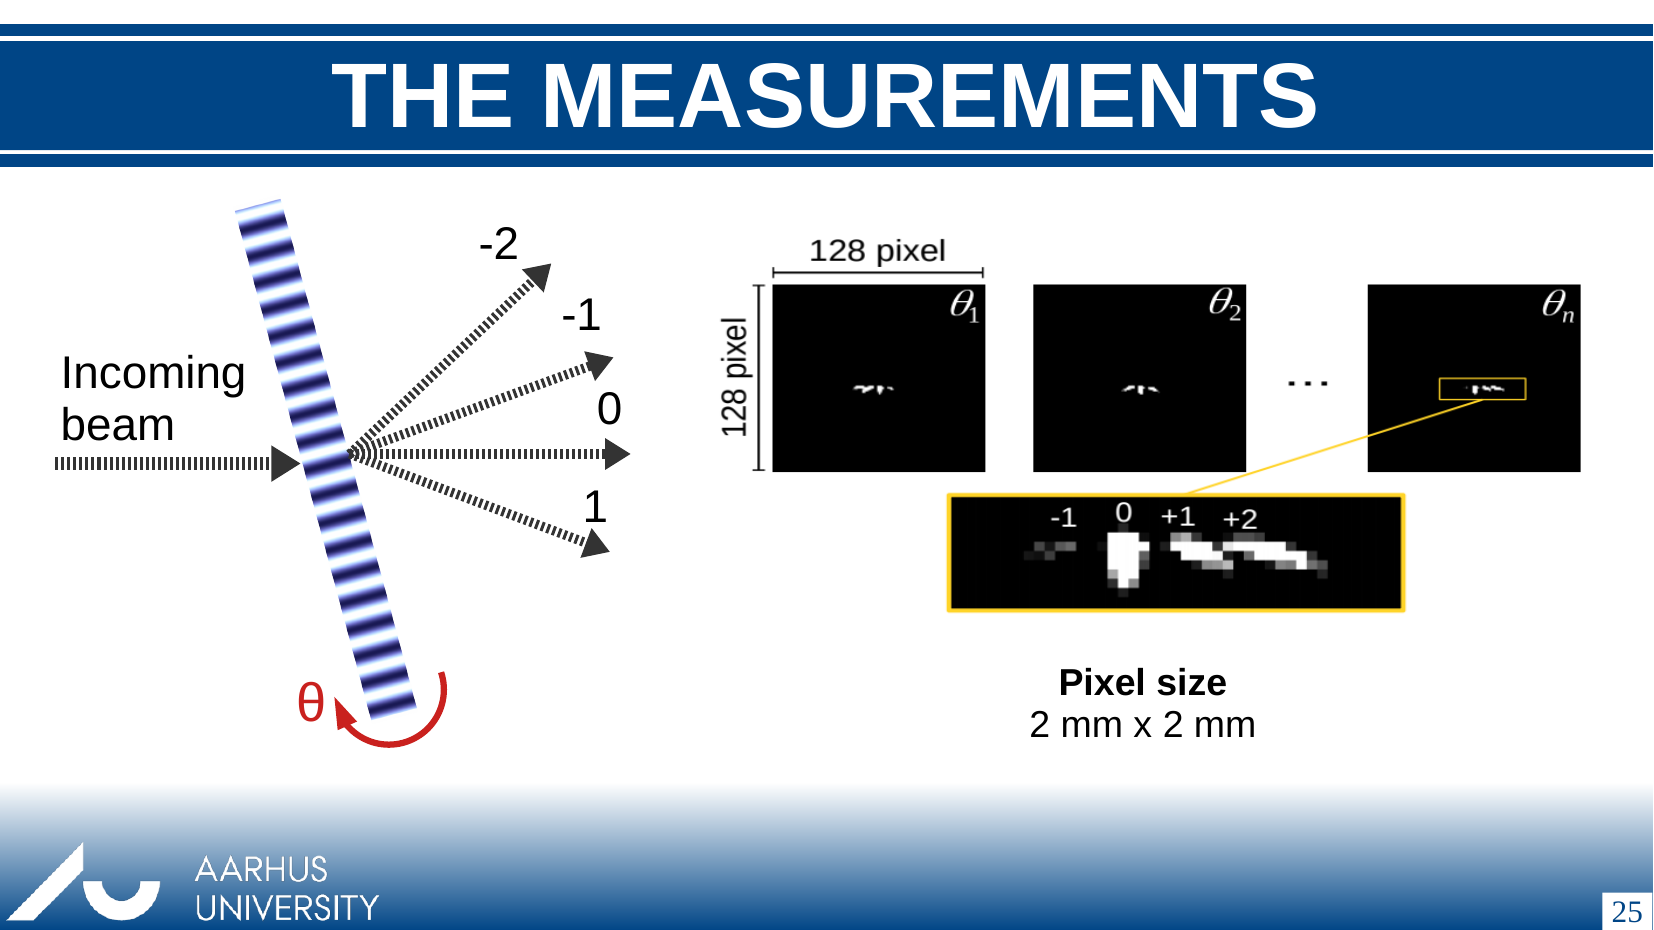

# THE MEASUREMENTS
-2
-1
Incoming
beam
0
1
θ
Pixel size
2 mm x 2 mm
25